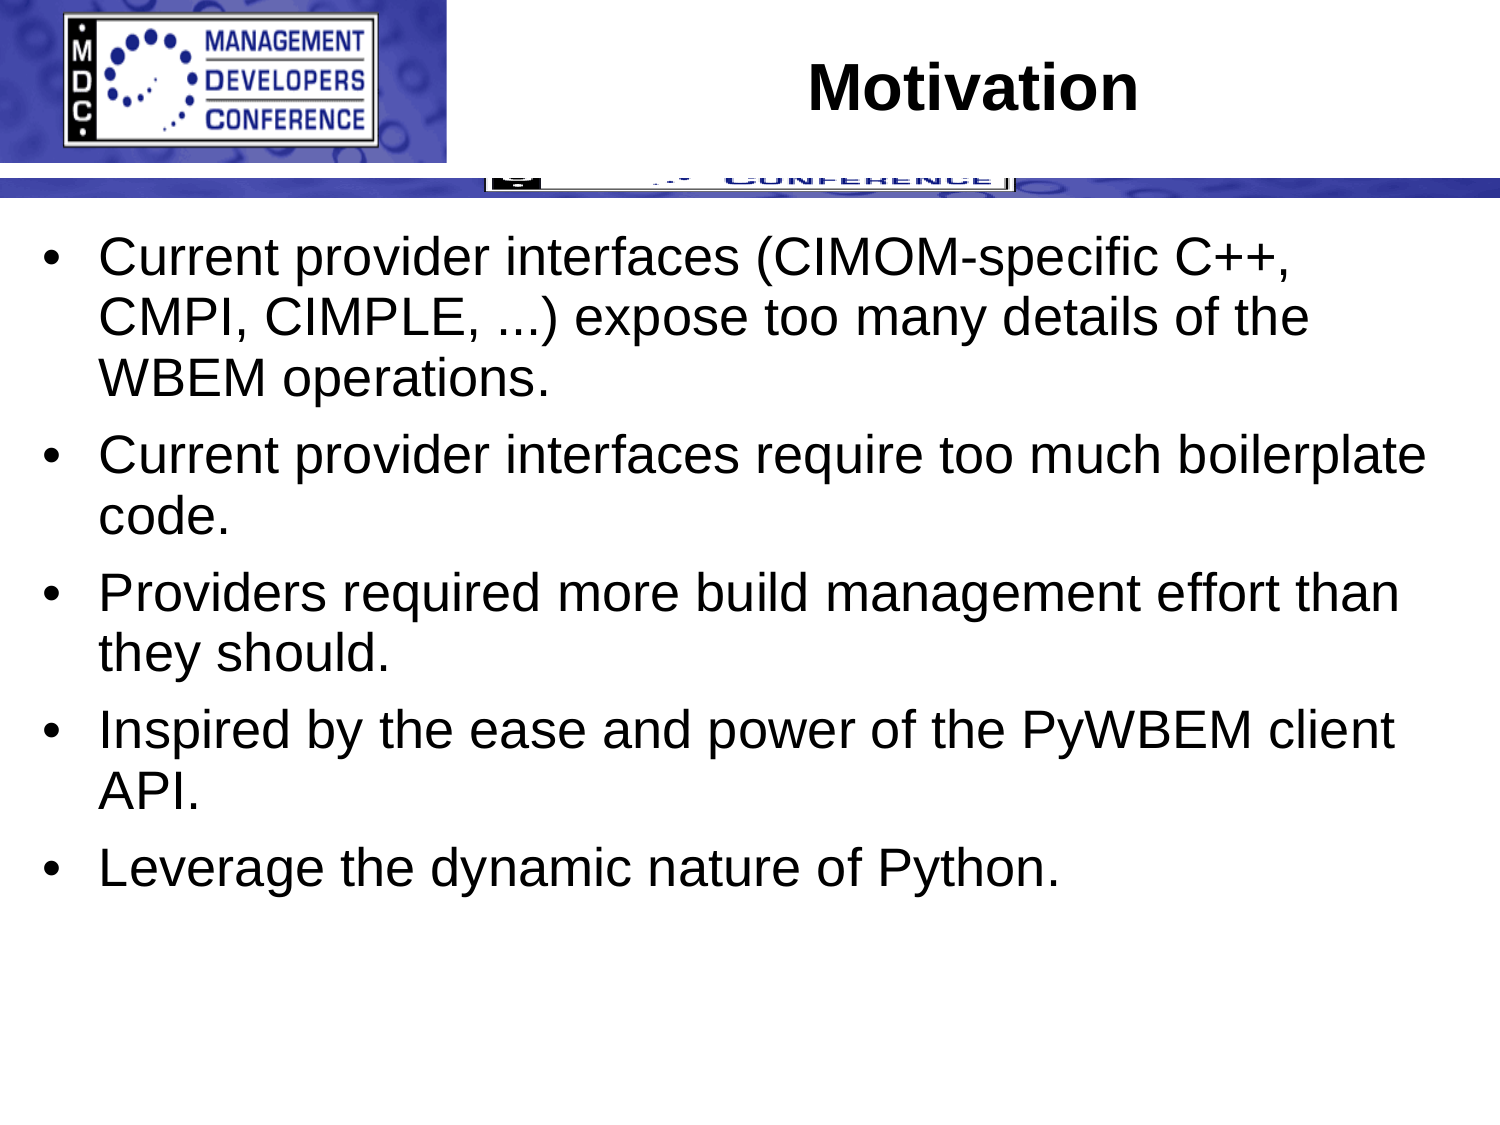

# Motivation
Current provider interfaces (CIMOM-specific C++, CMPI, CIMPLE, ...) expose too many details of the WBEM operations.
Current provider interfaces require too much boilerplate code.
Providers required more build management effort than they should.
Inspired by the ease and power of the PyWBEM client API.
Leverage the dynamic nature of Python.